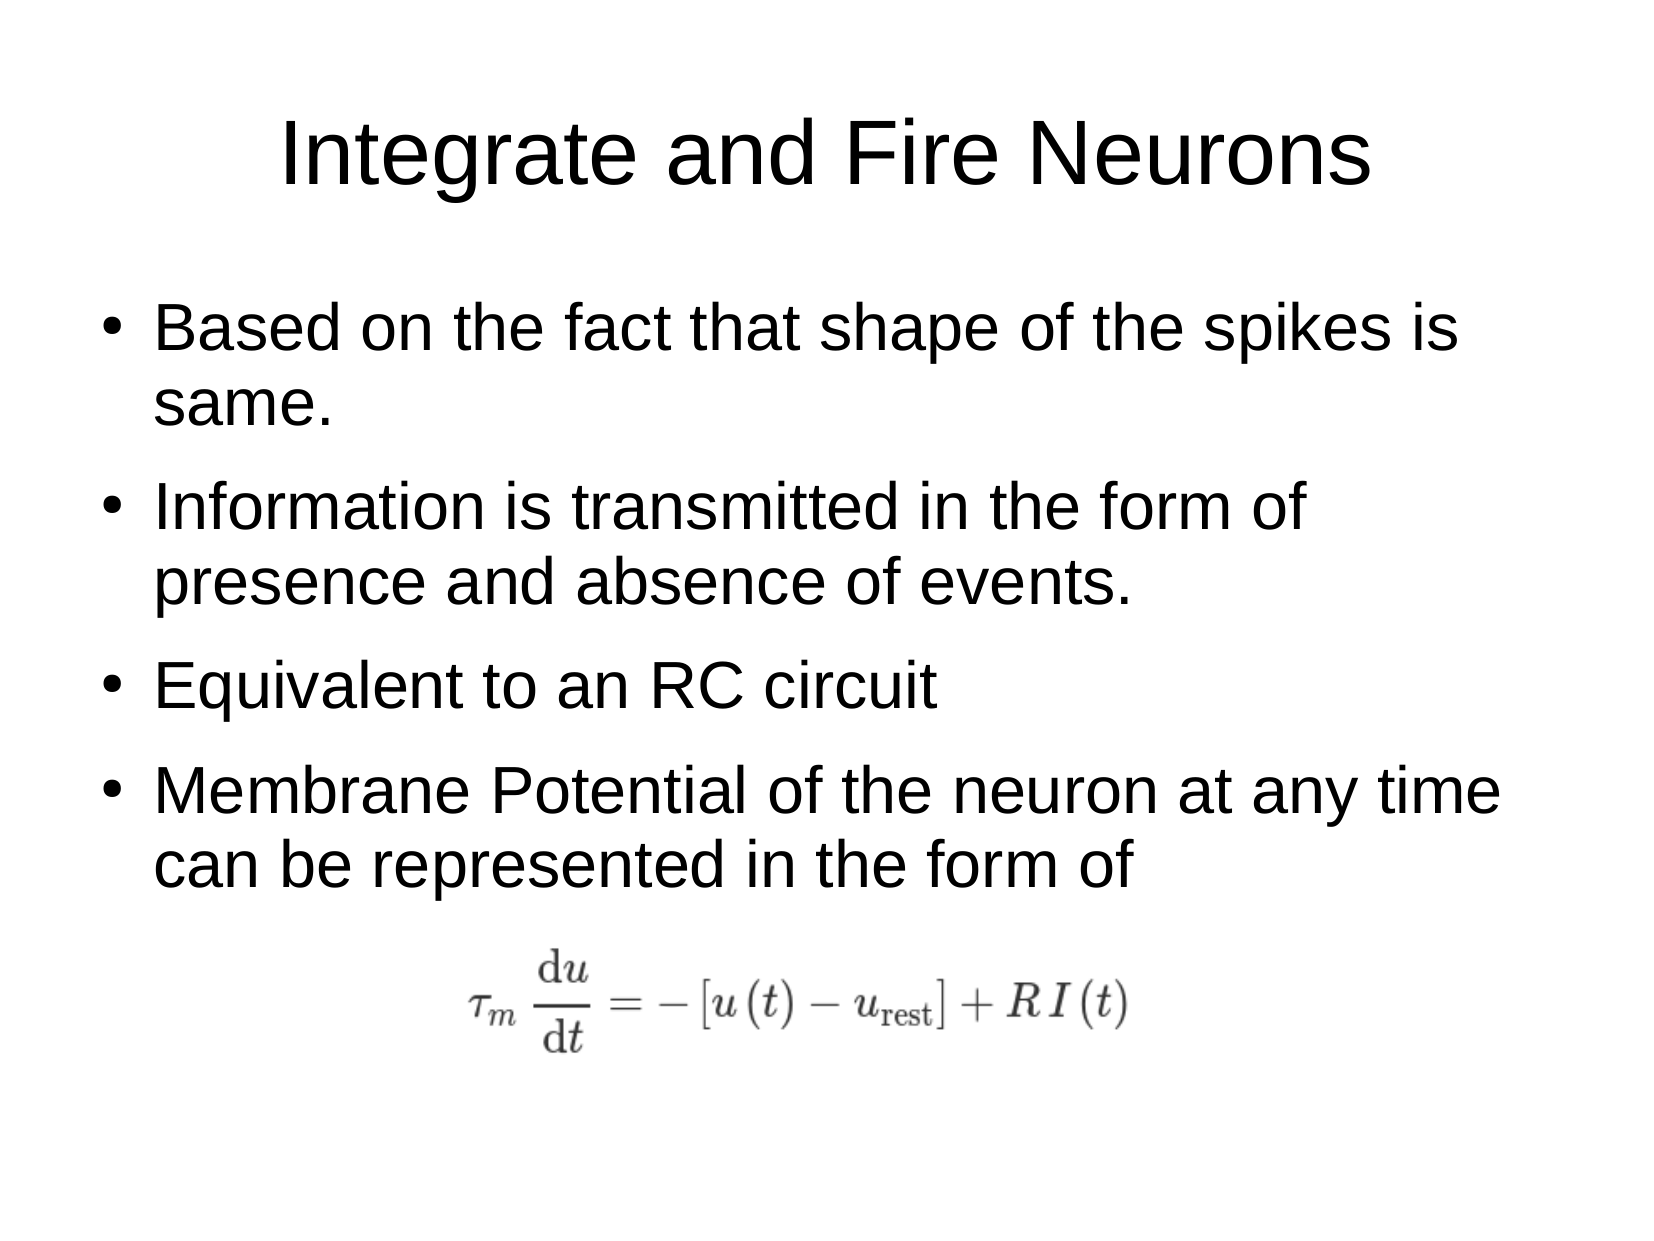

# Integrate and Fire Neurons
Based on the fact that shape of the spikes is same.
Information is transmitted in the form of presence and absence of events.
Equivalent to an RC circuit
Membrane Potential of the neuron at any time can be represented in the form of